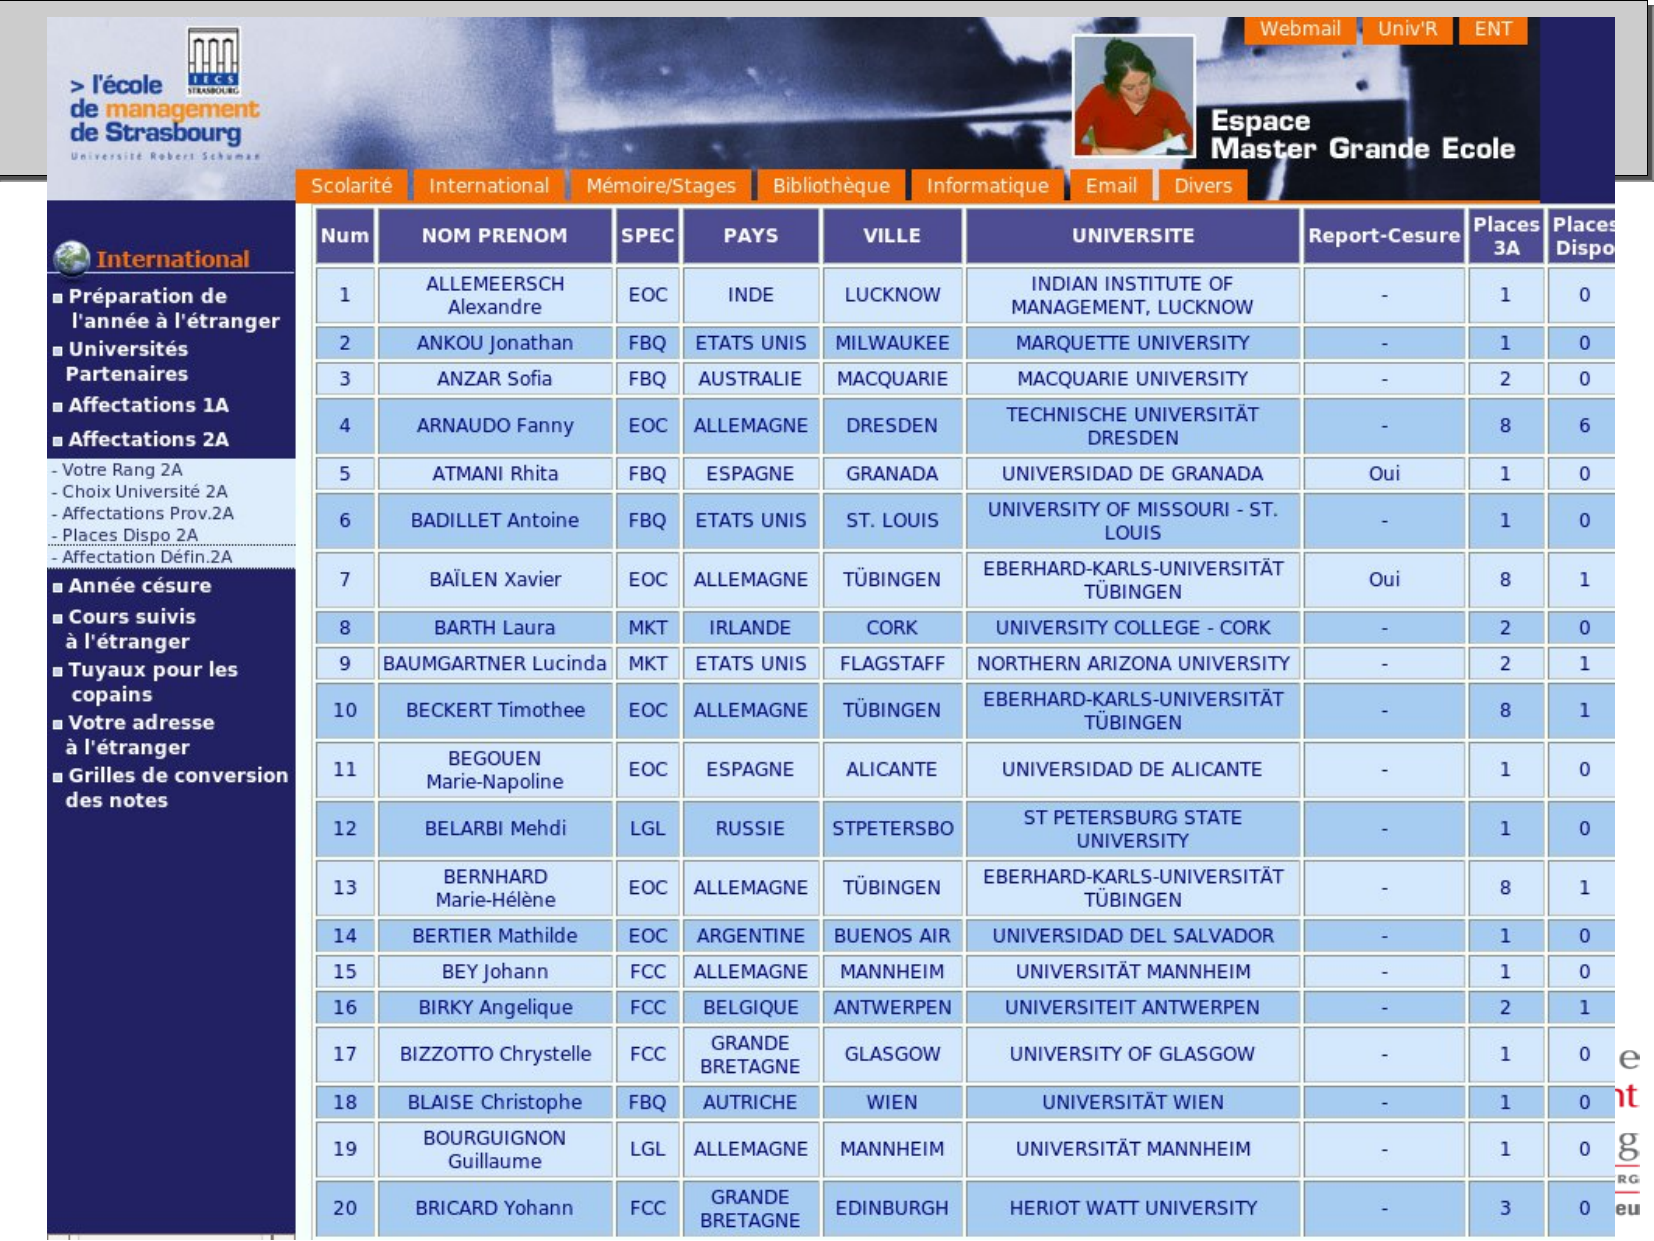

# Etude de Cas : Intranet IECS